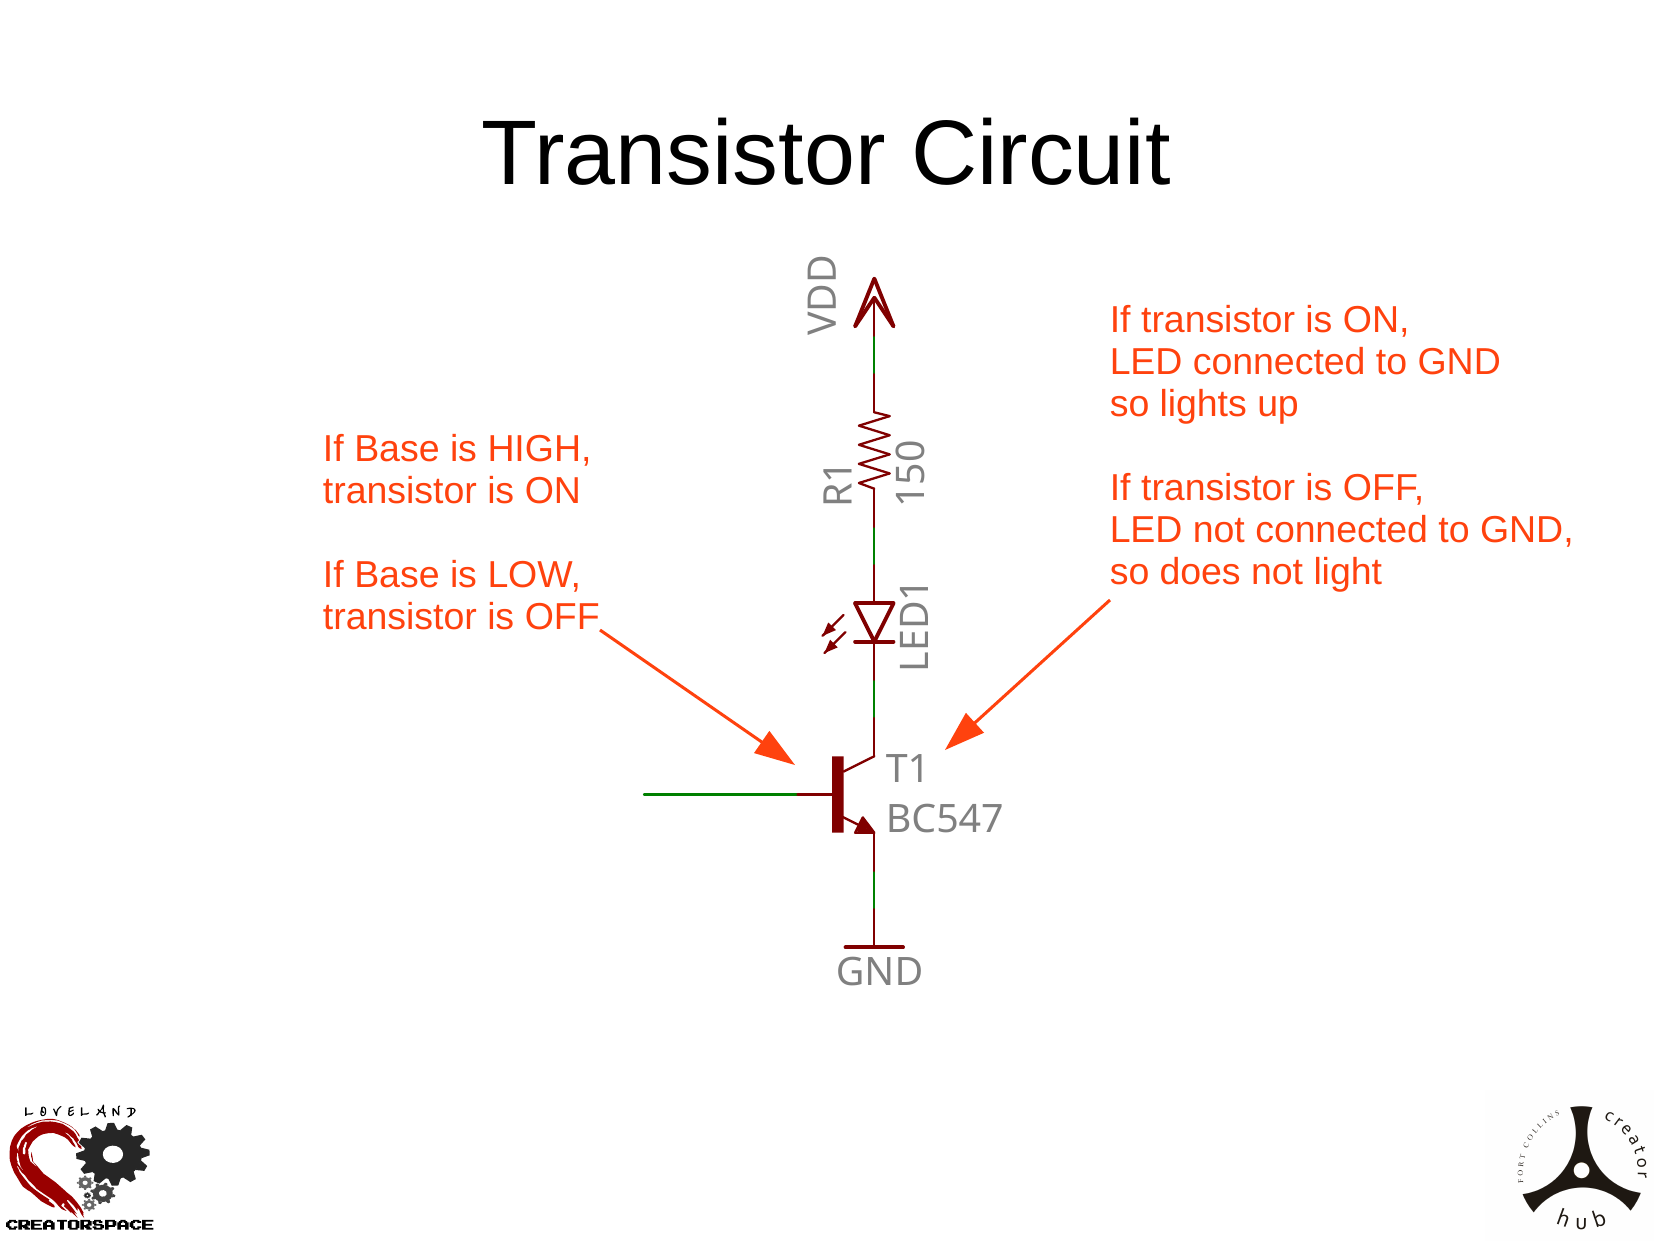

# Transistor Circuit
If transistor is ON,
LED connected to GND
so lights up
If transistor is OFF,
LED not connected to GND,
so does not light
If Base is HIGH,
transistor is ON
If Base is LOW,
transistor is OFF